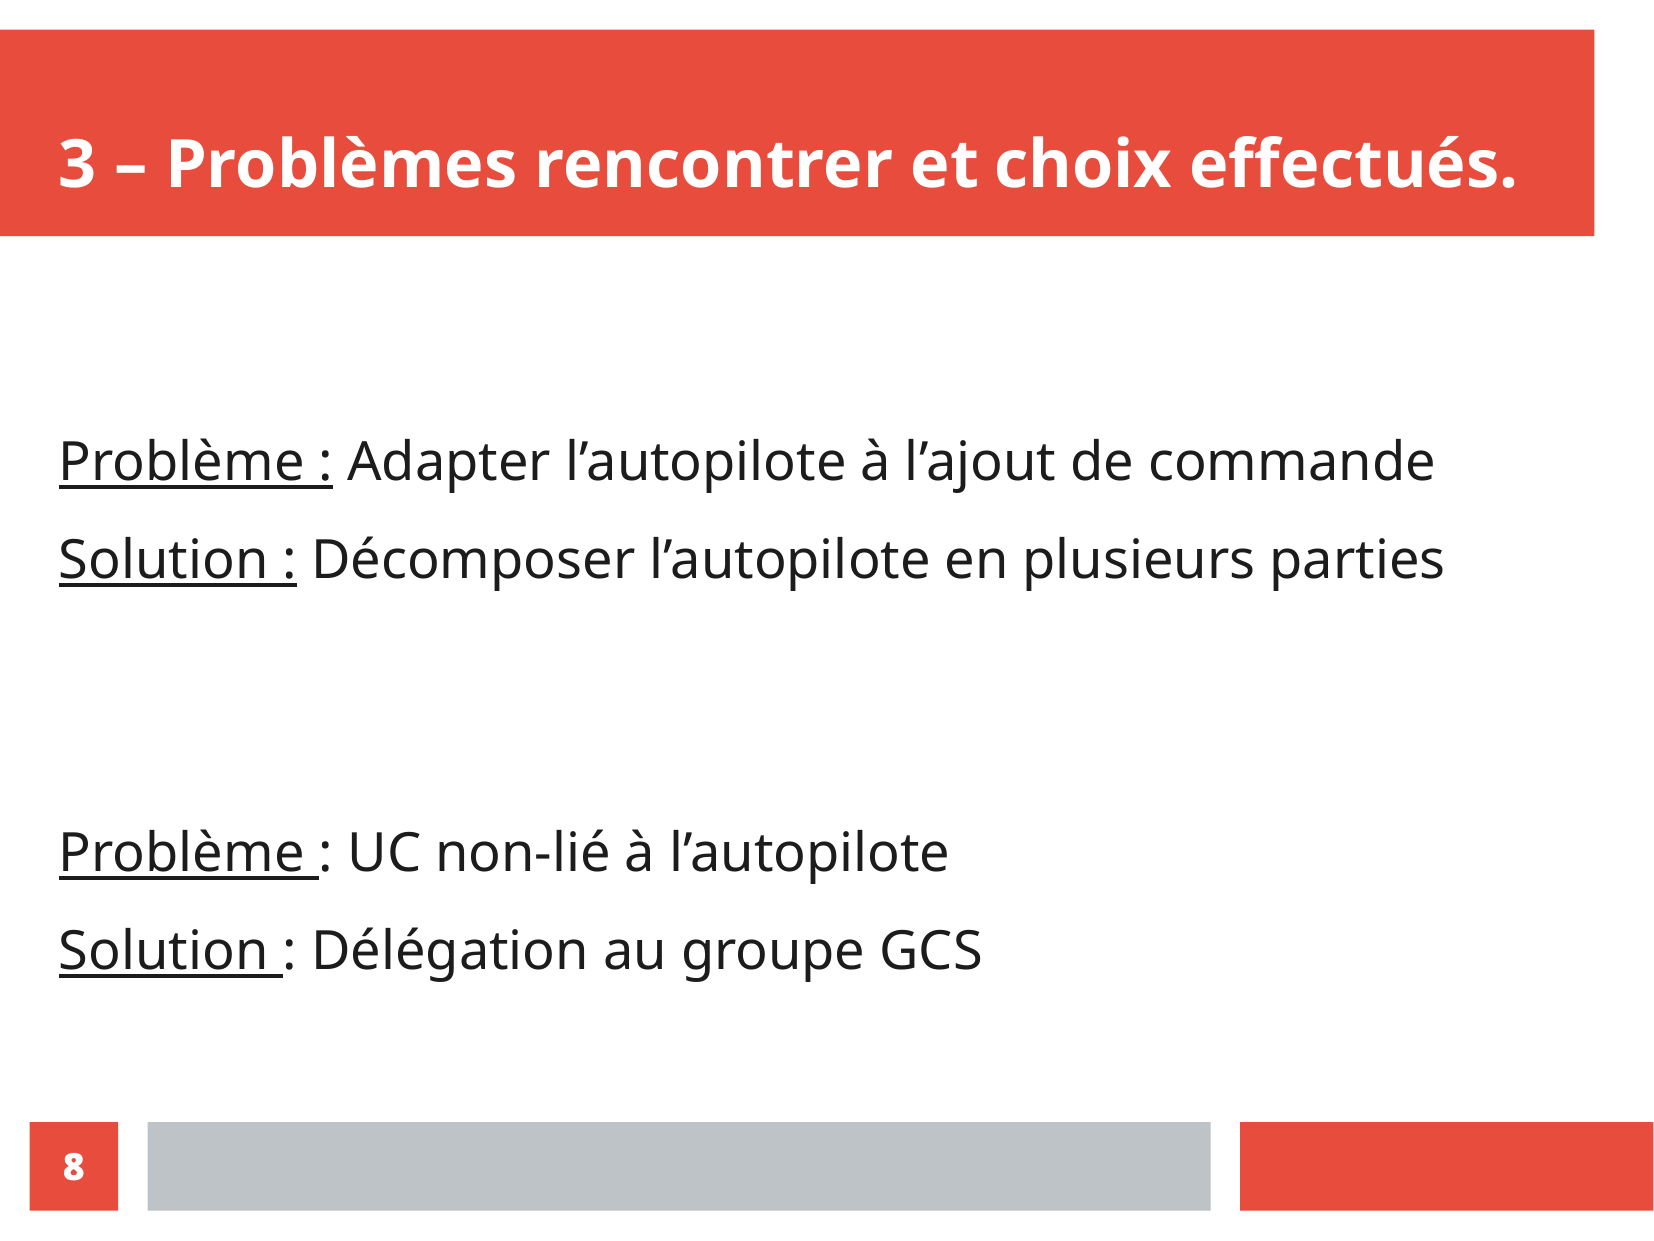

# 3 – Problèmes rencontrer et choix effectués.
Problème : Adapter l’autopilote à l’ajout de commande
Solution : Décomposer l’autopilote en plusieurs parties
Problème : UC non-lié à l’autopilote
Solution : Délégation au groupe GCS
8